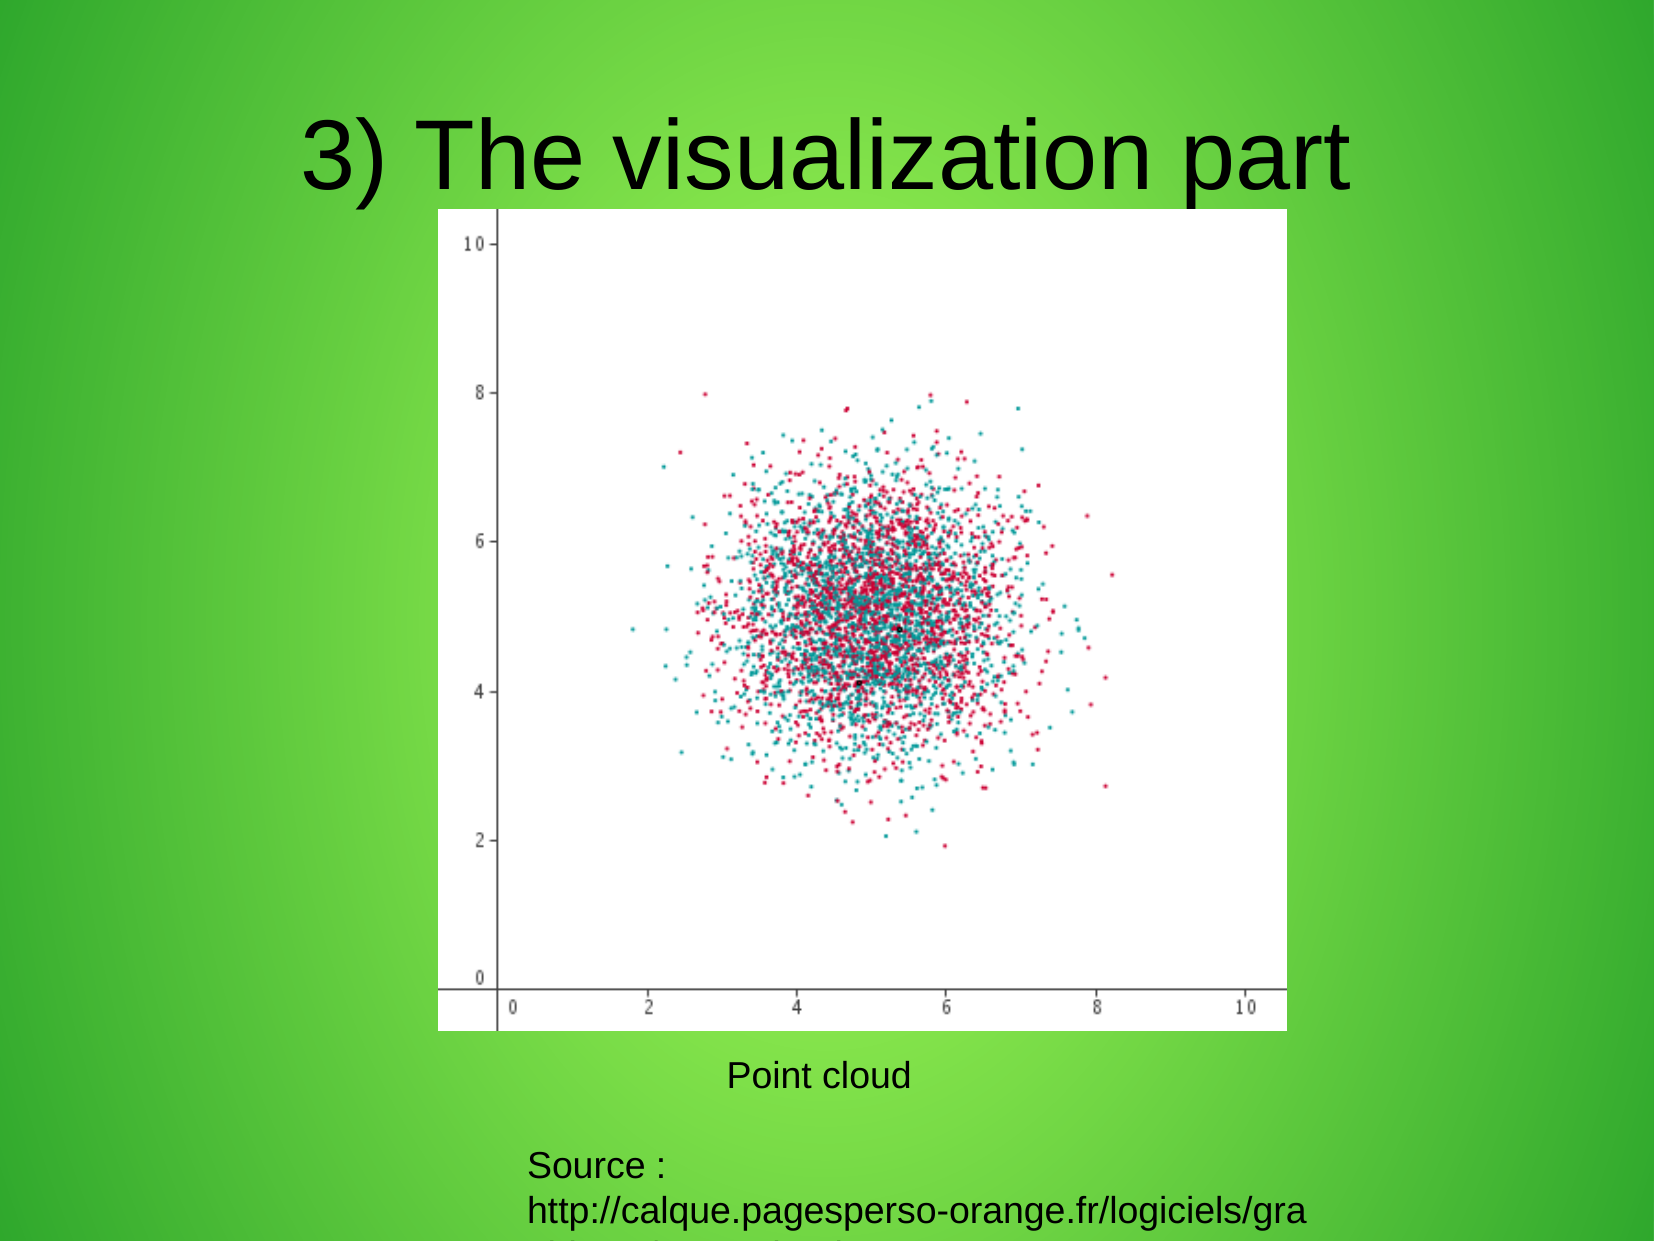

# 3) The visualization part
 Point cloud
Source : http://calque.pagesperso-orange.fr/logiciels/graphisme/nuage.html